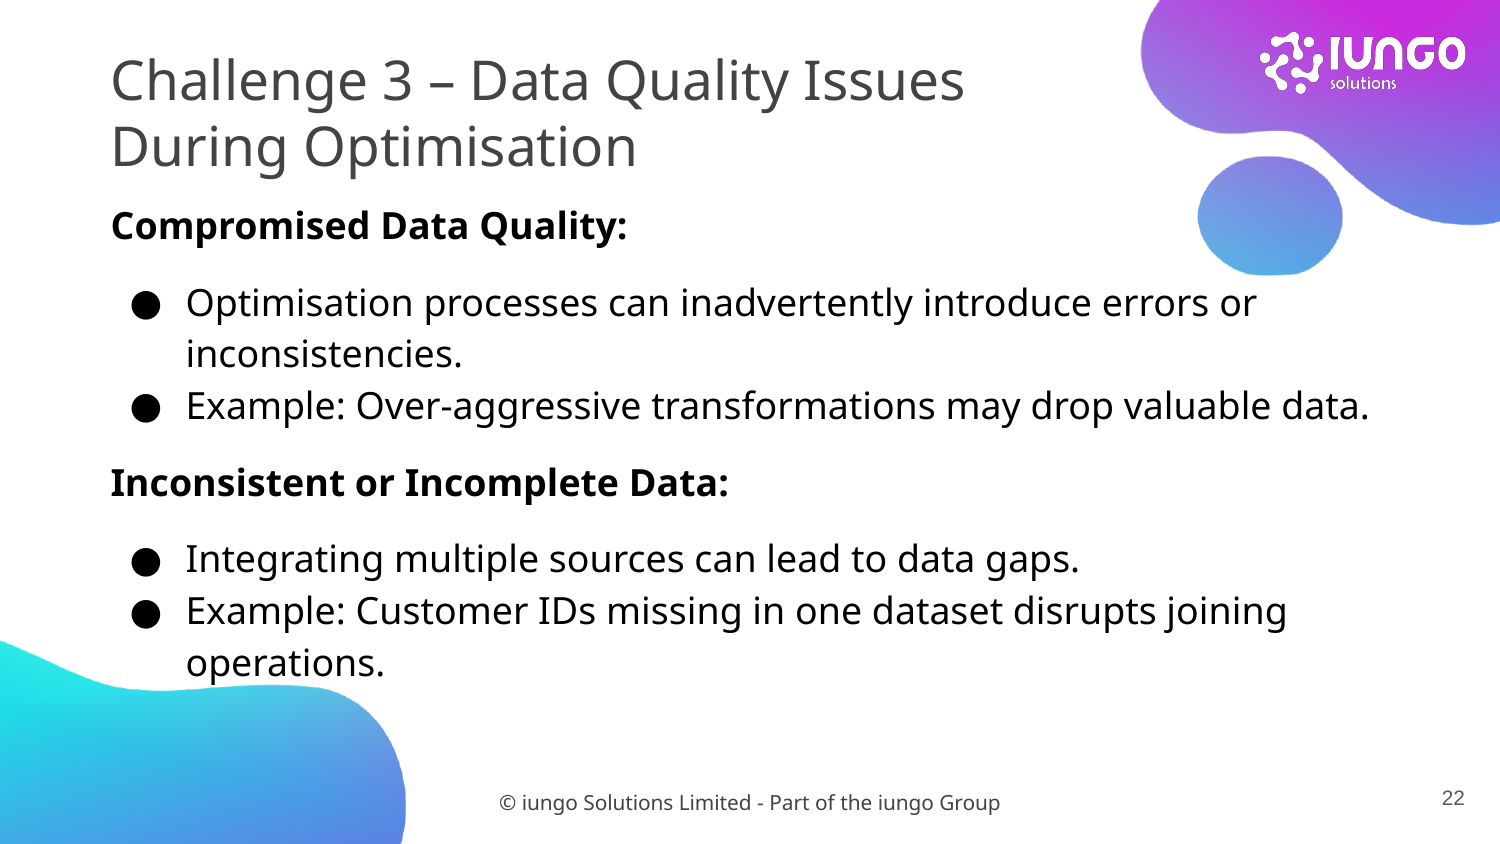

# Challenge 3 – Data Quality Issues During Optimisation
Compromised Data Quality:
Optimisation processes can inadvertently introduce errors or inconsistencies.
Example: Over-aggressive transformations may drop valuable data.
Inconsistent or Incomplete Data:
Integrating multiple sources can lead to data gaps.
Example: Customer IDs missing in one dataset disrupts joining operations.